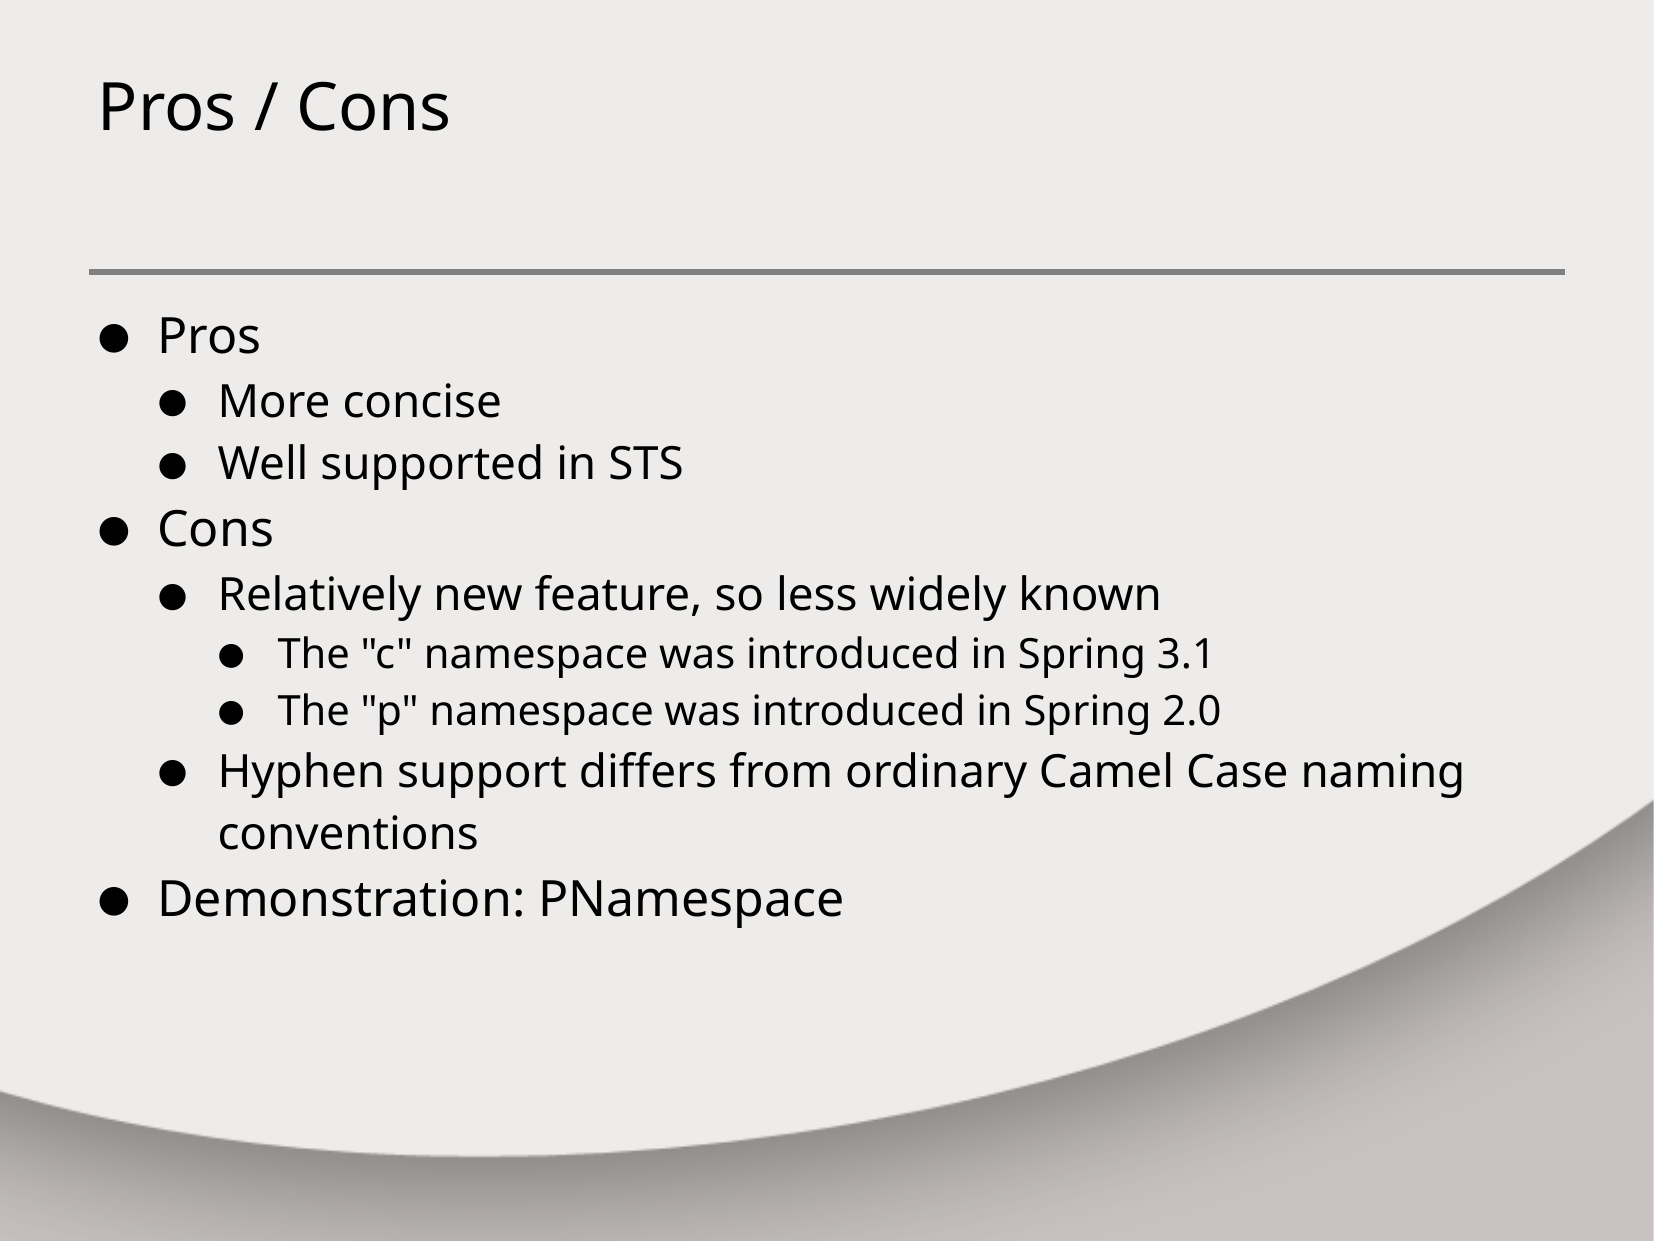

# Pros / Cons
Pros
More concise
Well supported in STS
Cons
Relatively new feature, so less widely known
The "c" namespace was introduced in Spring 3.1
The "p" namespace was introduced in Spring 2.0
Hyphen support differs from ordinary Camel Case naming conventions
Demonstration: PNamespace